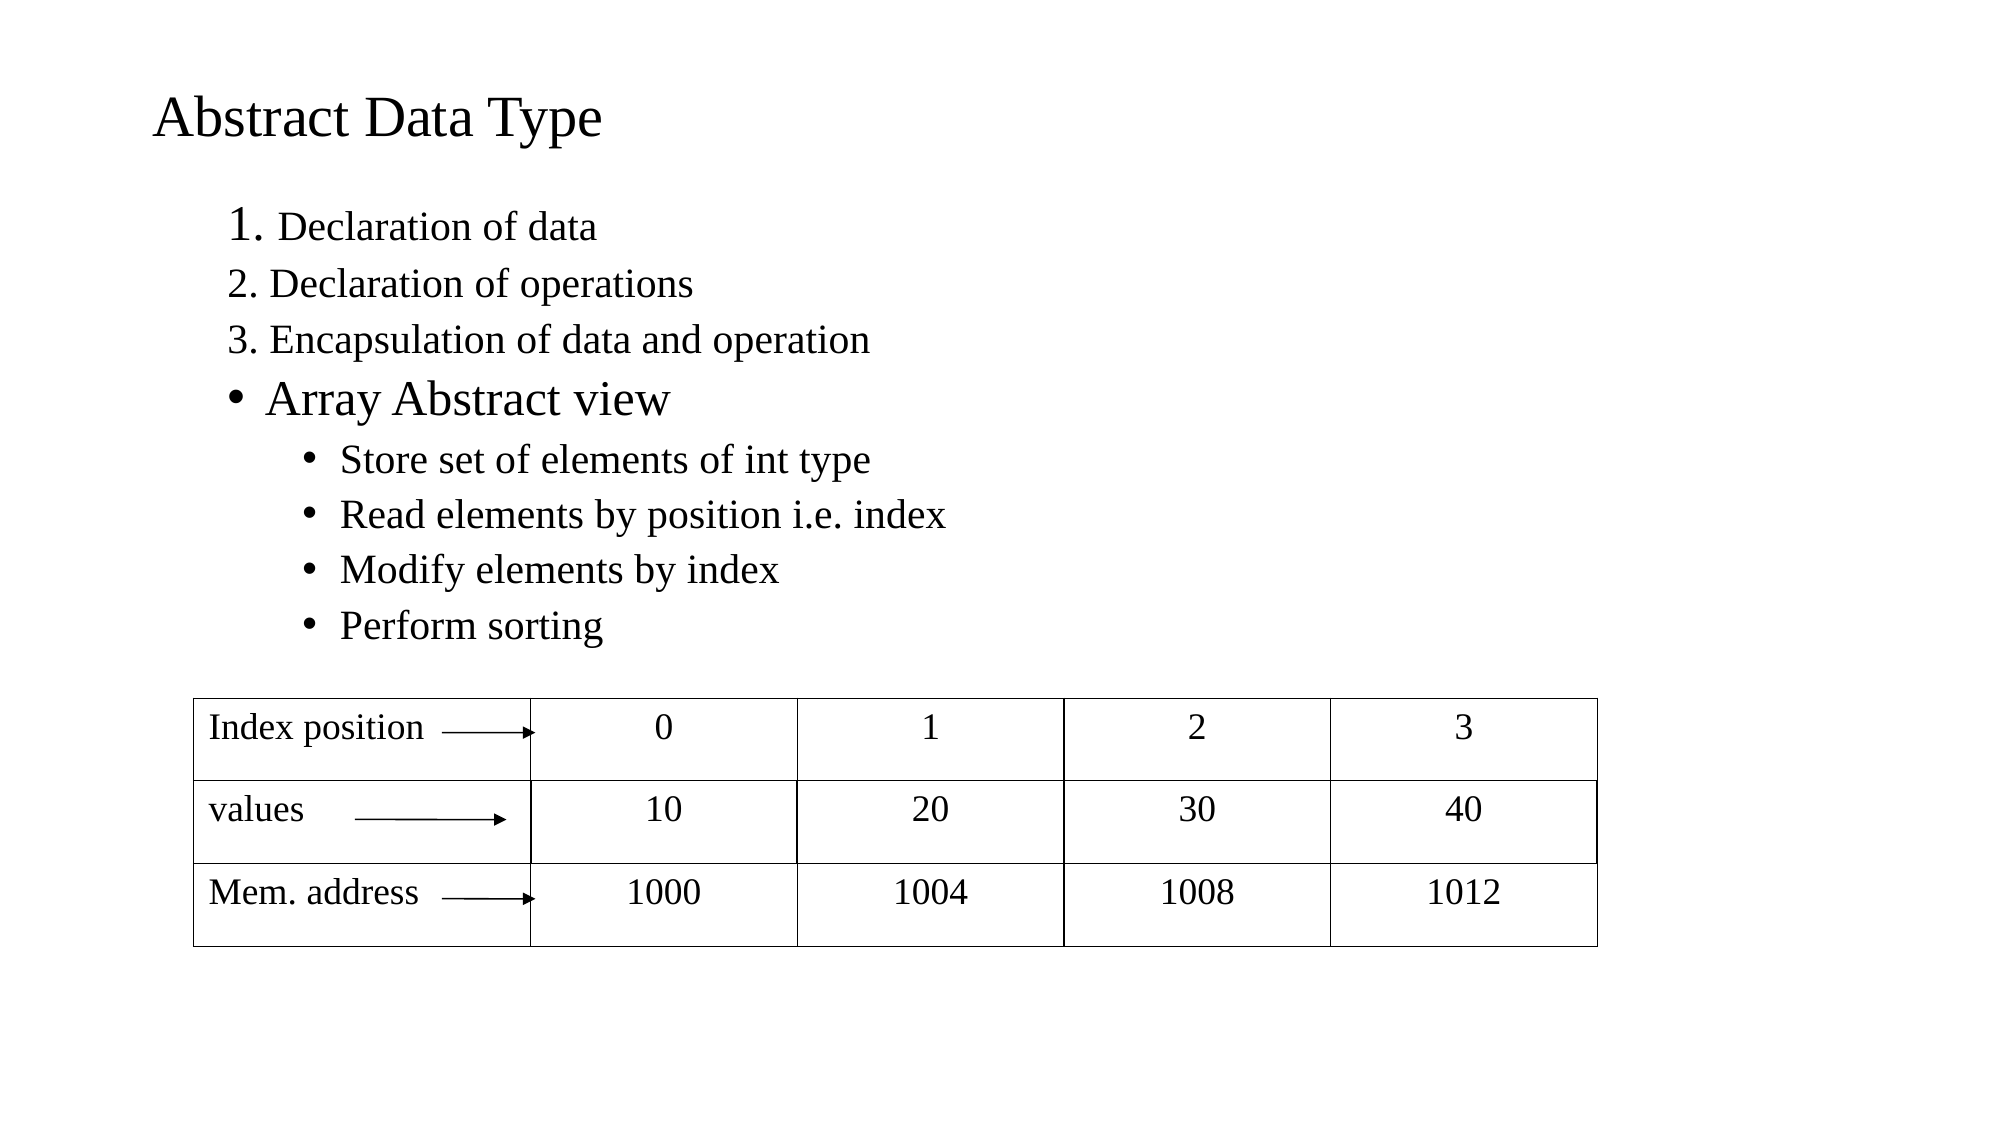

# Abstract Data Type
1. Declaration of data
2. Declaration of operations
3. Encapsulation of data and operation
Array Abstract view
Store set of elements of int type
Read elements by position i.e. index
Modify elements by index
Perform sorting
| Index position | 0 | 1 | 2 | 3 |
| --- | --- | --- | --- | --- |
| values | 10 | 20 | 30 | 40 |
| Mem. address | 1000 | 1004 | 1008 | 1012 |